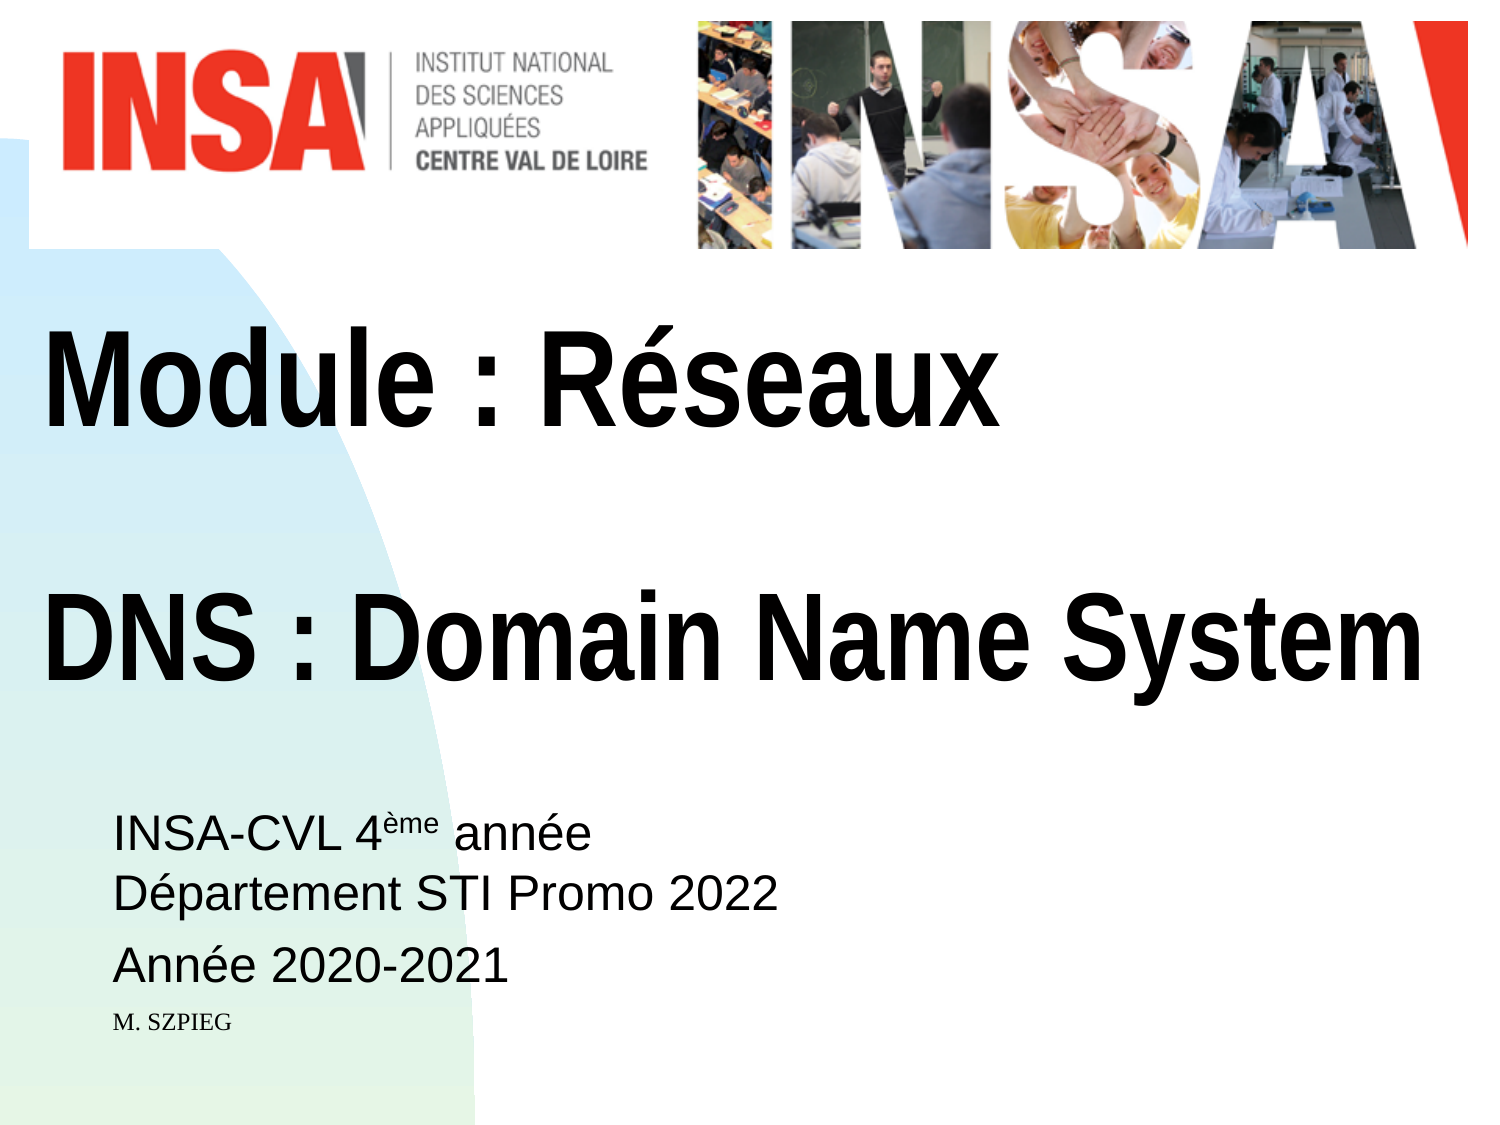

# Module : Réseaux DNS : Domain Name System
INSA-CVL 4ème année
Département STI Promo 2022
Année 2020-2021
M. SZPIEG